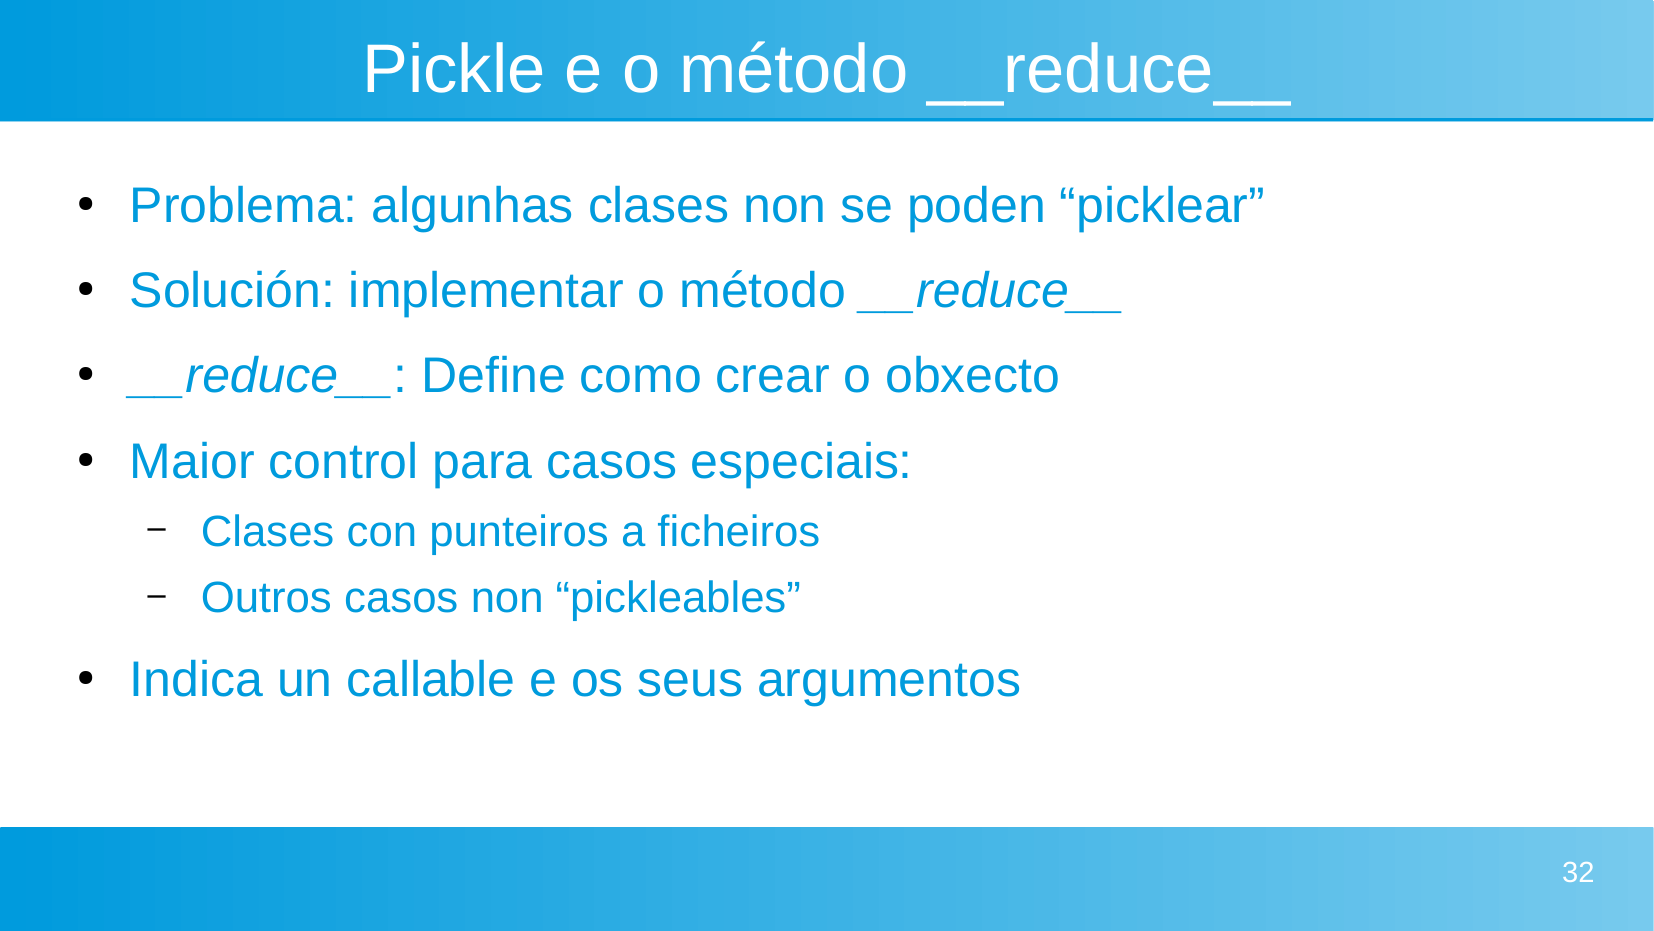

# Pickle e o método __reduce__
Problema: algunhas clases non se poden “picklear”
Solución: implementar o método __reduce__
__reduce__: Define como crear o obxecto
Maior control para casos especiais:
Clases con punteiros a ficheiros
Outros casos non “pickleables”
Indica un callable e os seus argumentos
32